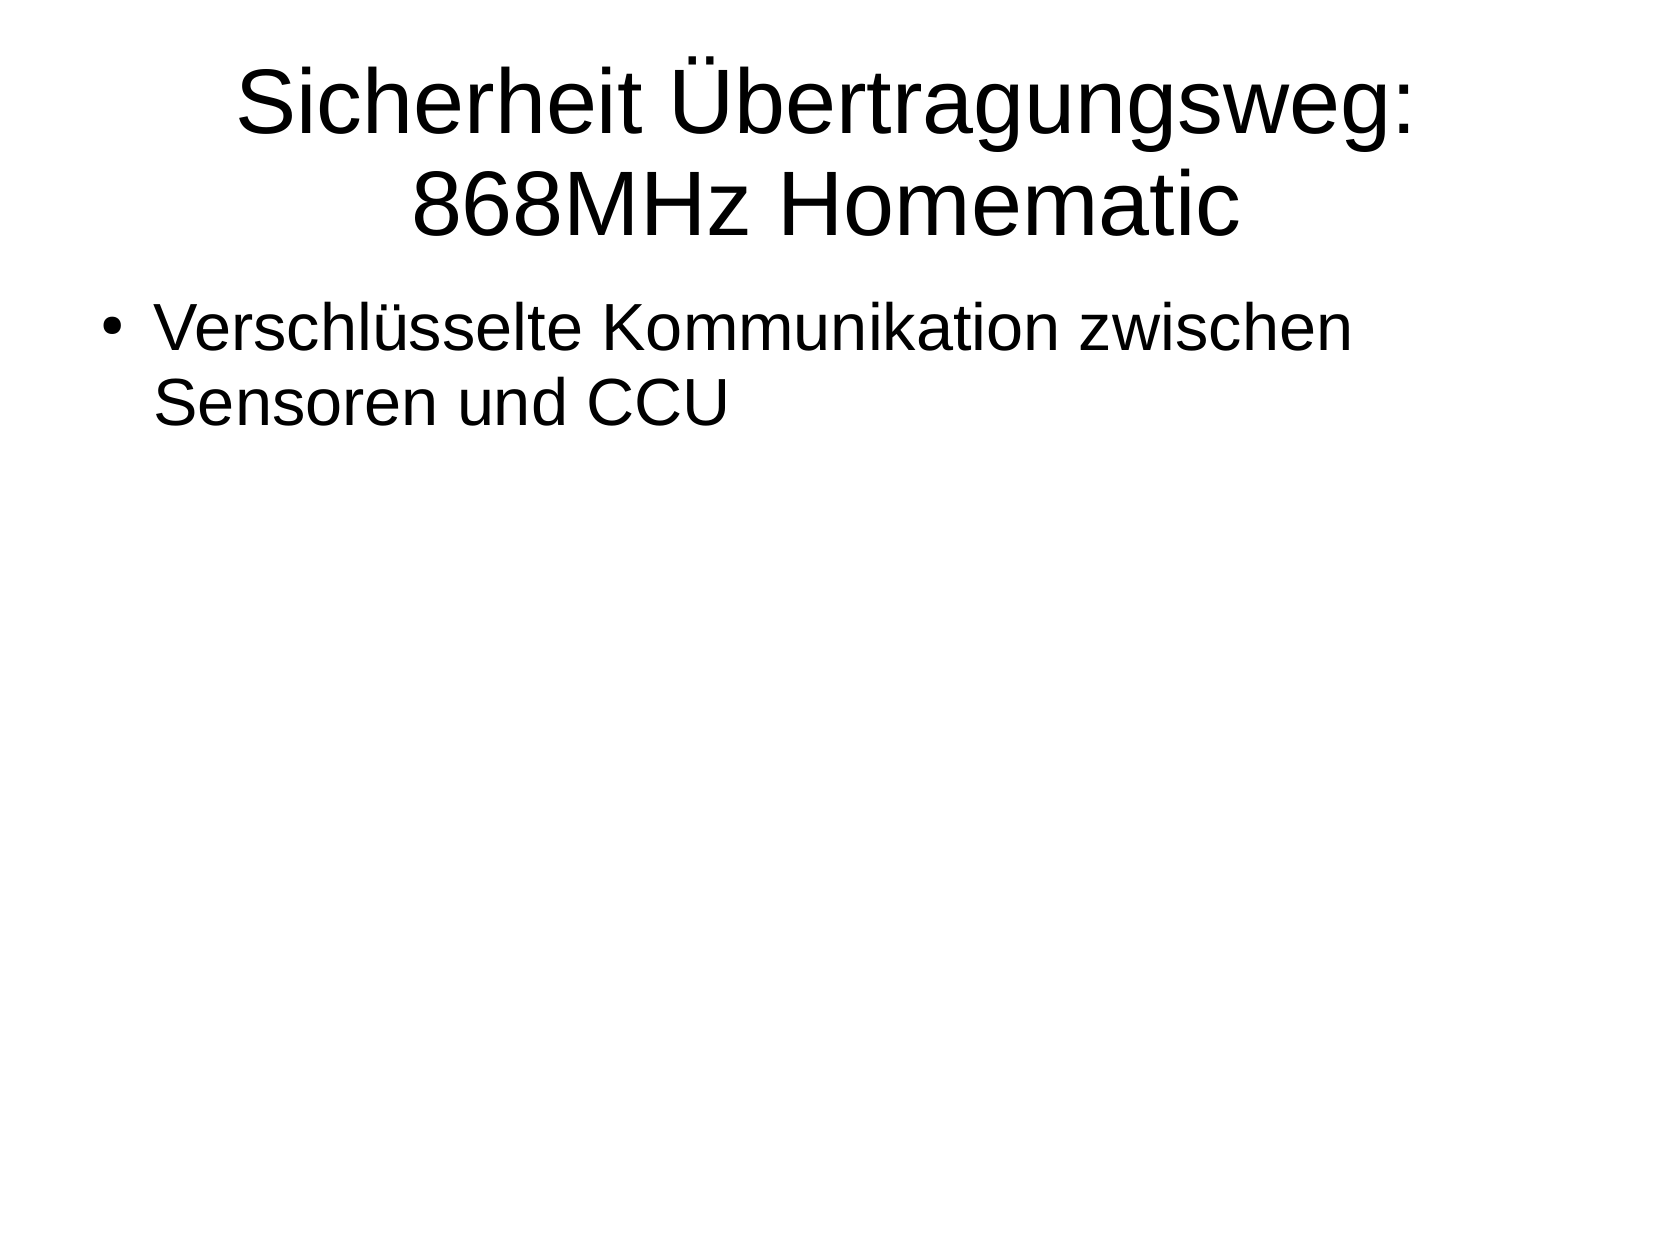

# Sicherheit Übertragungsweg: 868MHz Homematic
Verschlüsselte Kommunikation zwischen Sensoren und CCU